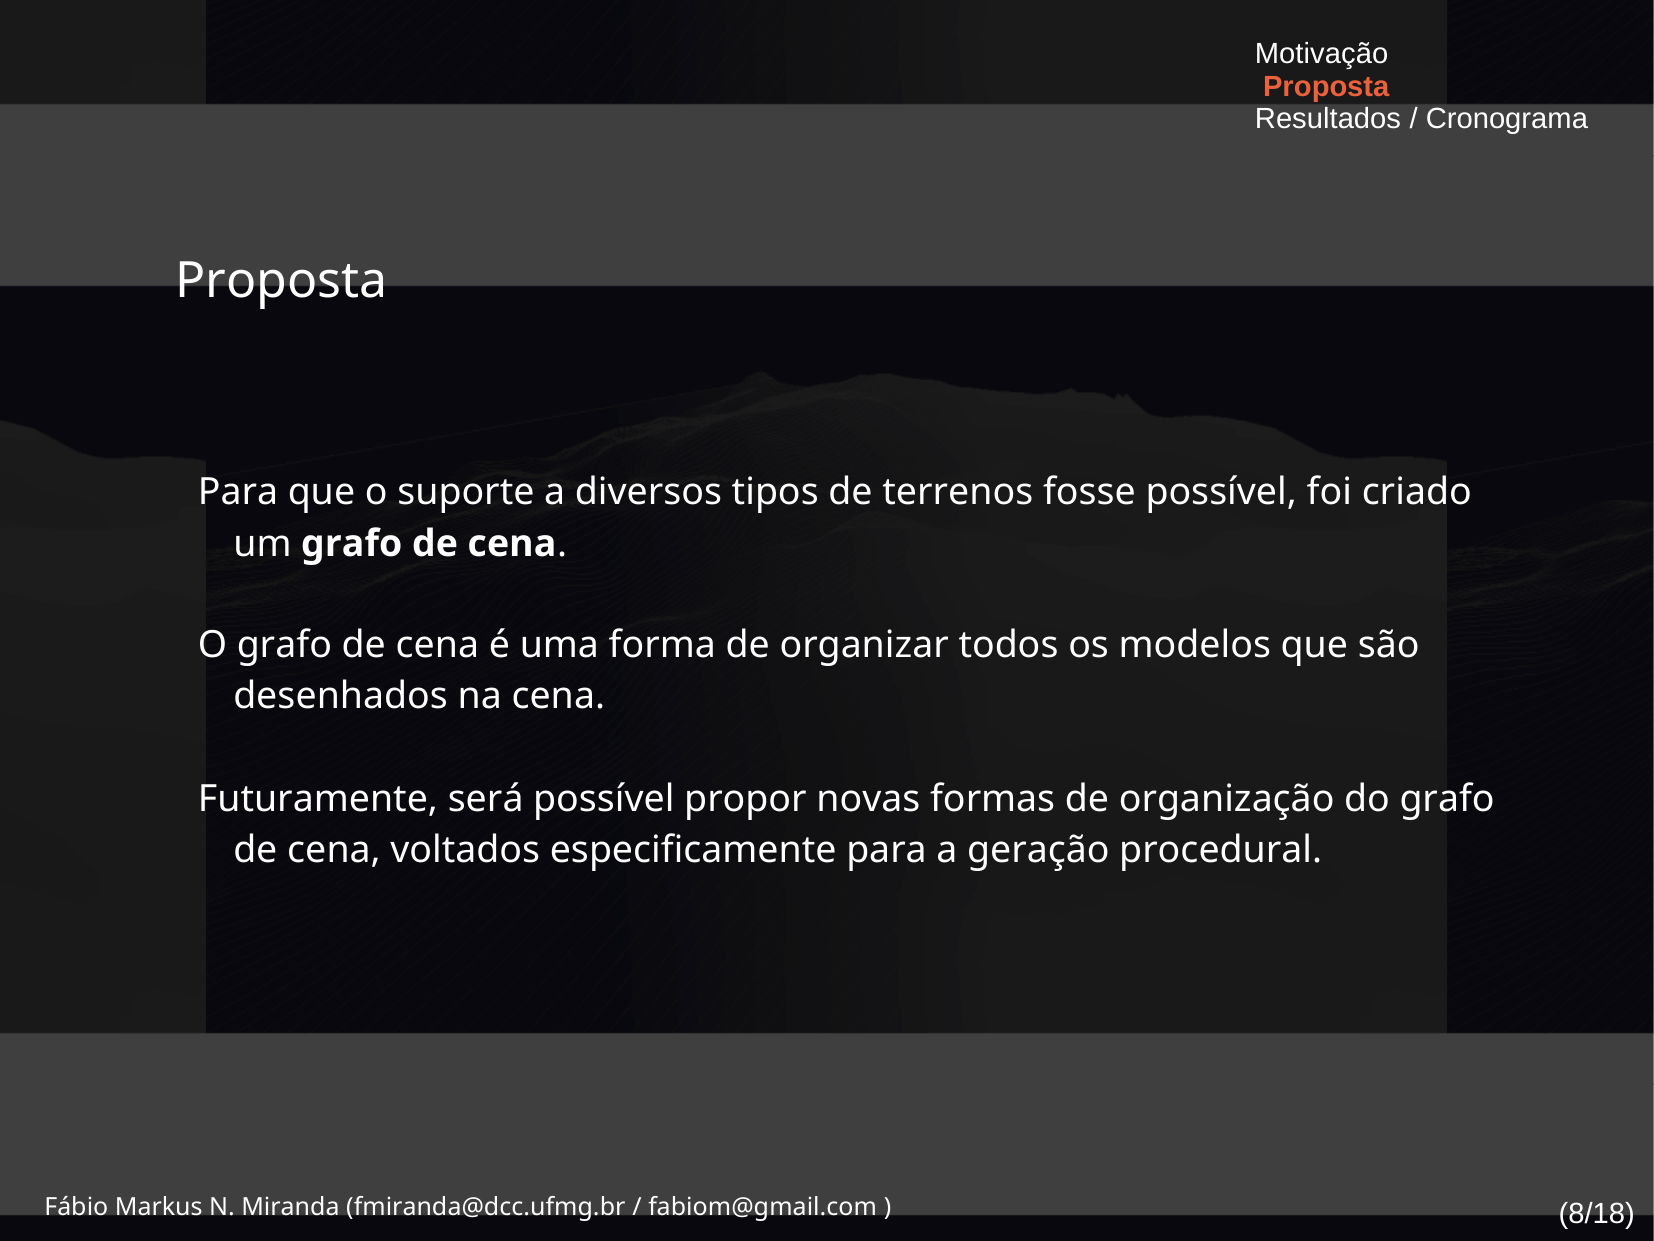

Motivação
 Proposta
Resultados / Cronograma
 Proposta
Para que o suporte a diversos tipos de terrenos fosse possível, foi criado um grafo de cena.
O grafo de cena é uma forma de organizar todos os modelos que são desenhados na cena.
Futuramente, será possível propor novas formas de organização do grafo de cena, voltados especificamente para a geração procedural.
Fábio Markus N. Miranda (fmiranda@dcc.ufmg.br / fabiom@gmail.com )
 (8/18)